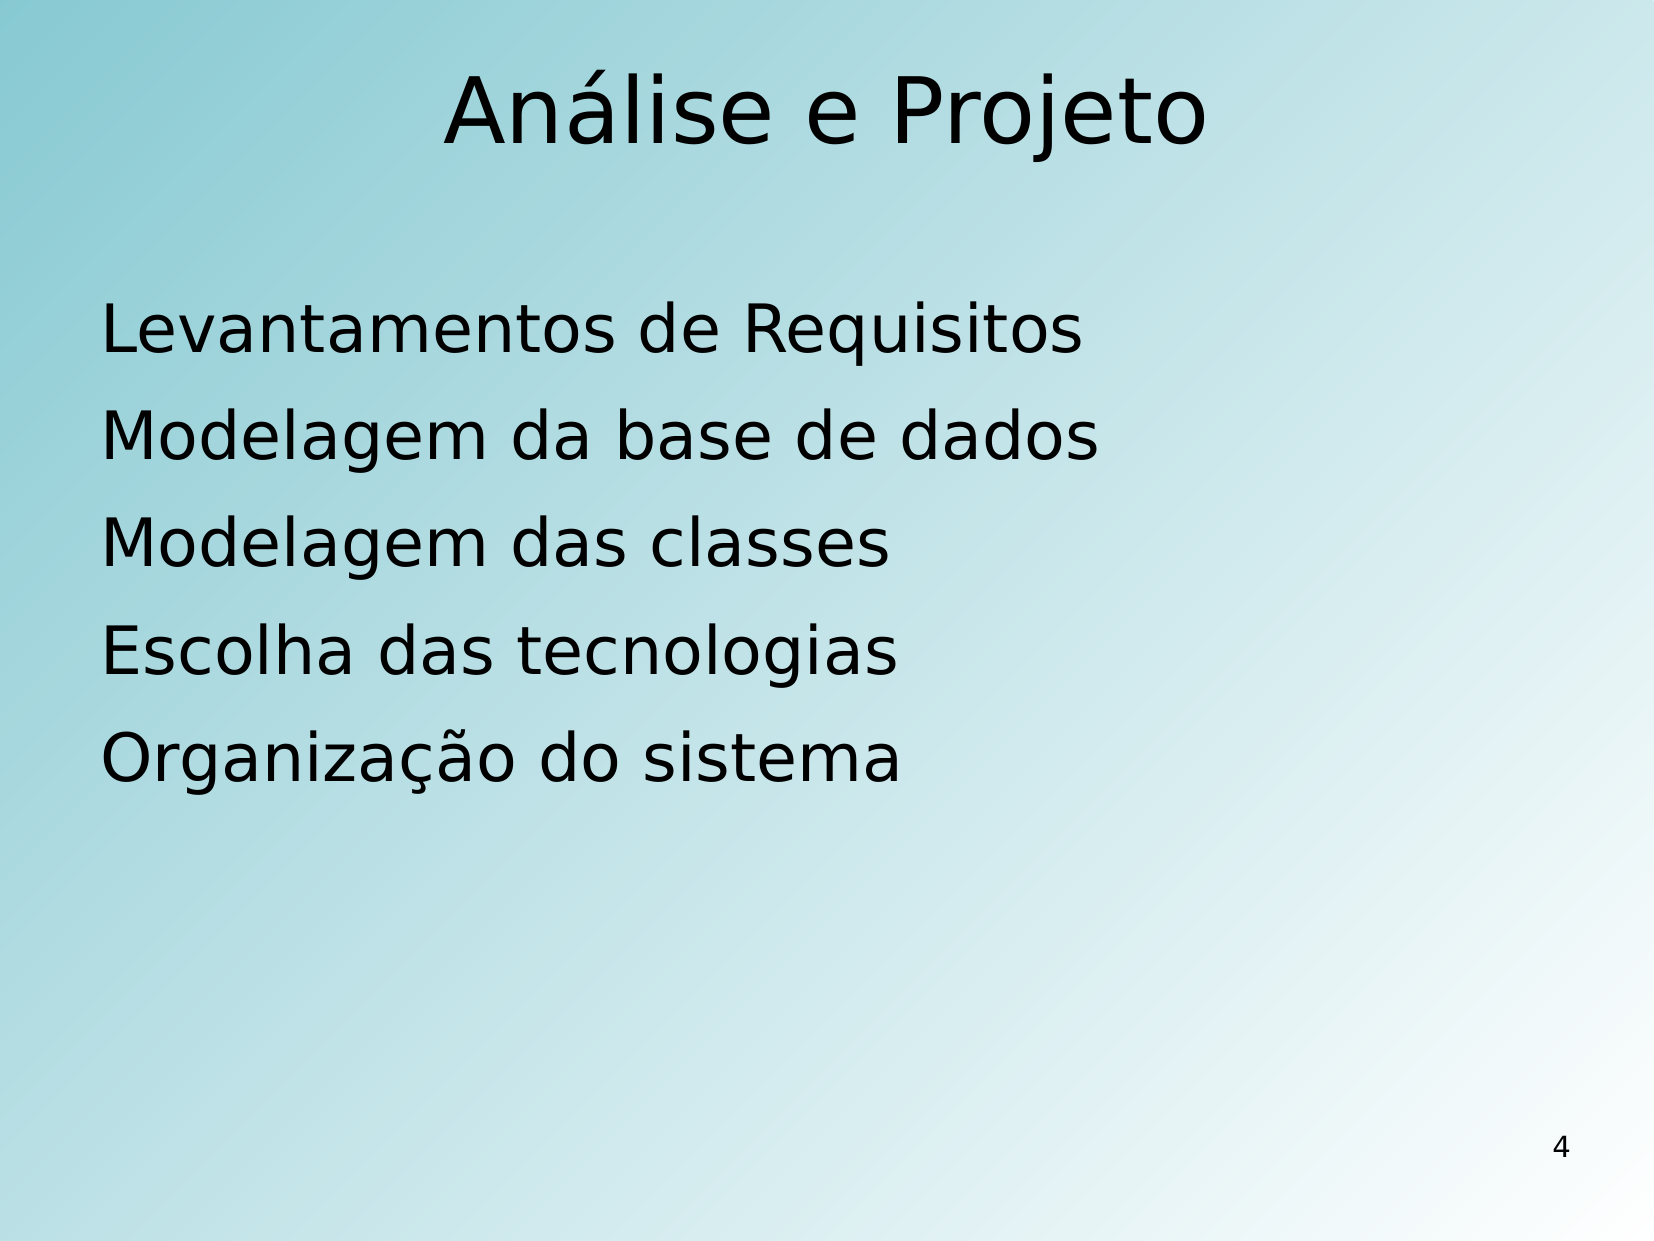

# Análise e Projeto
Levantamentos de Requisitos
Modelagem da base de dados
Modelagem das classes
Escolha das tecnologias
Organização do sistema
4